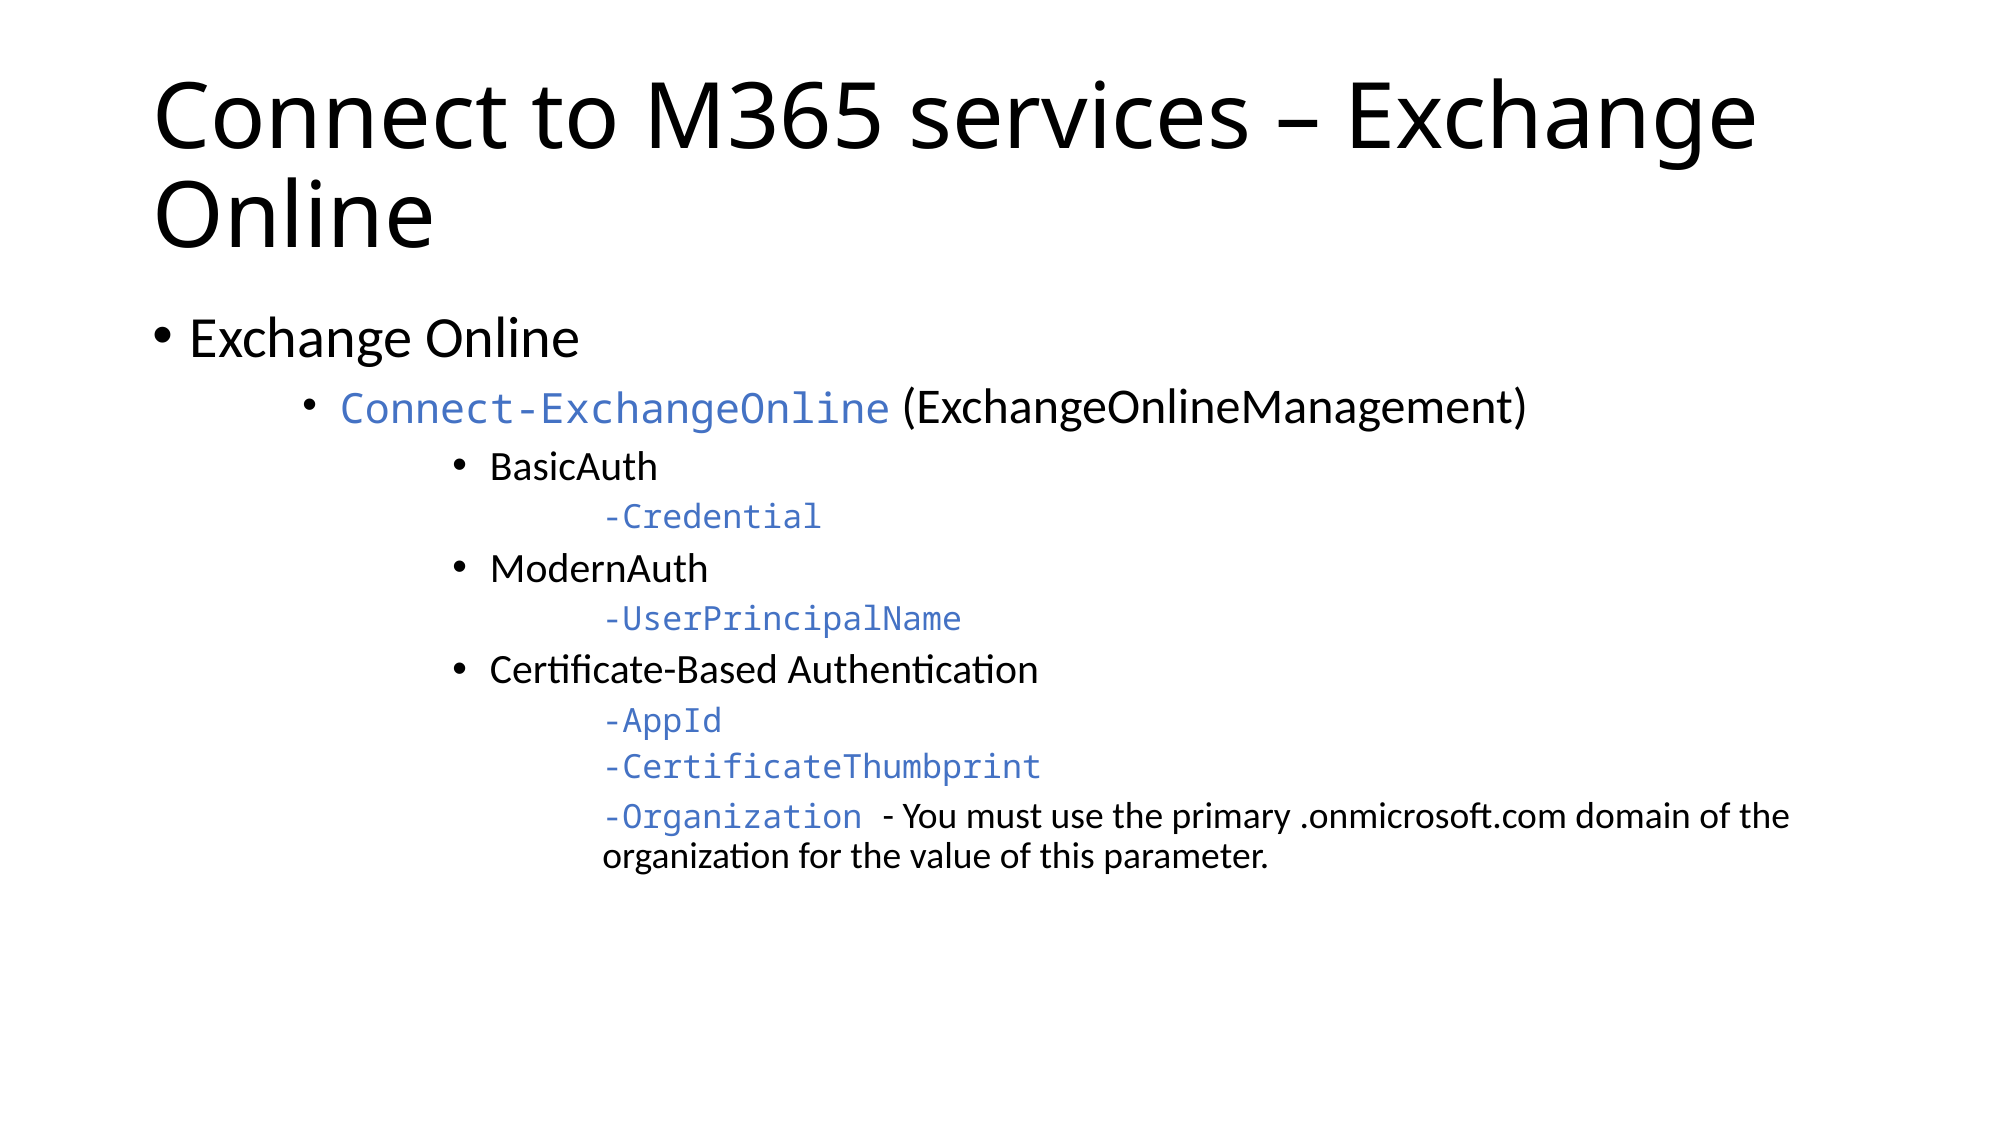

# Connect to M365 services – Exchange Online
Exchange Online
Connect-ExchangeOnline (ExchangeOnlineManagement)
BasicAuth
-Credential
ModernAuth
-UserPrincipalName
Certificate-Based Authentication
-AppId
-CertificateThumbprint
-Organization - You must use the primary .onmicrosoft.com domain of the organization for the value of this parameter.